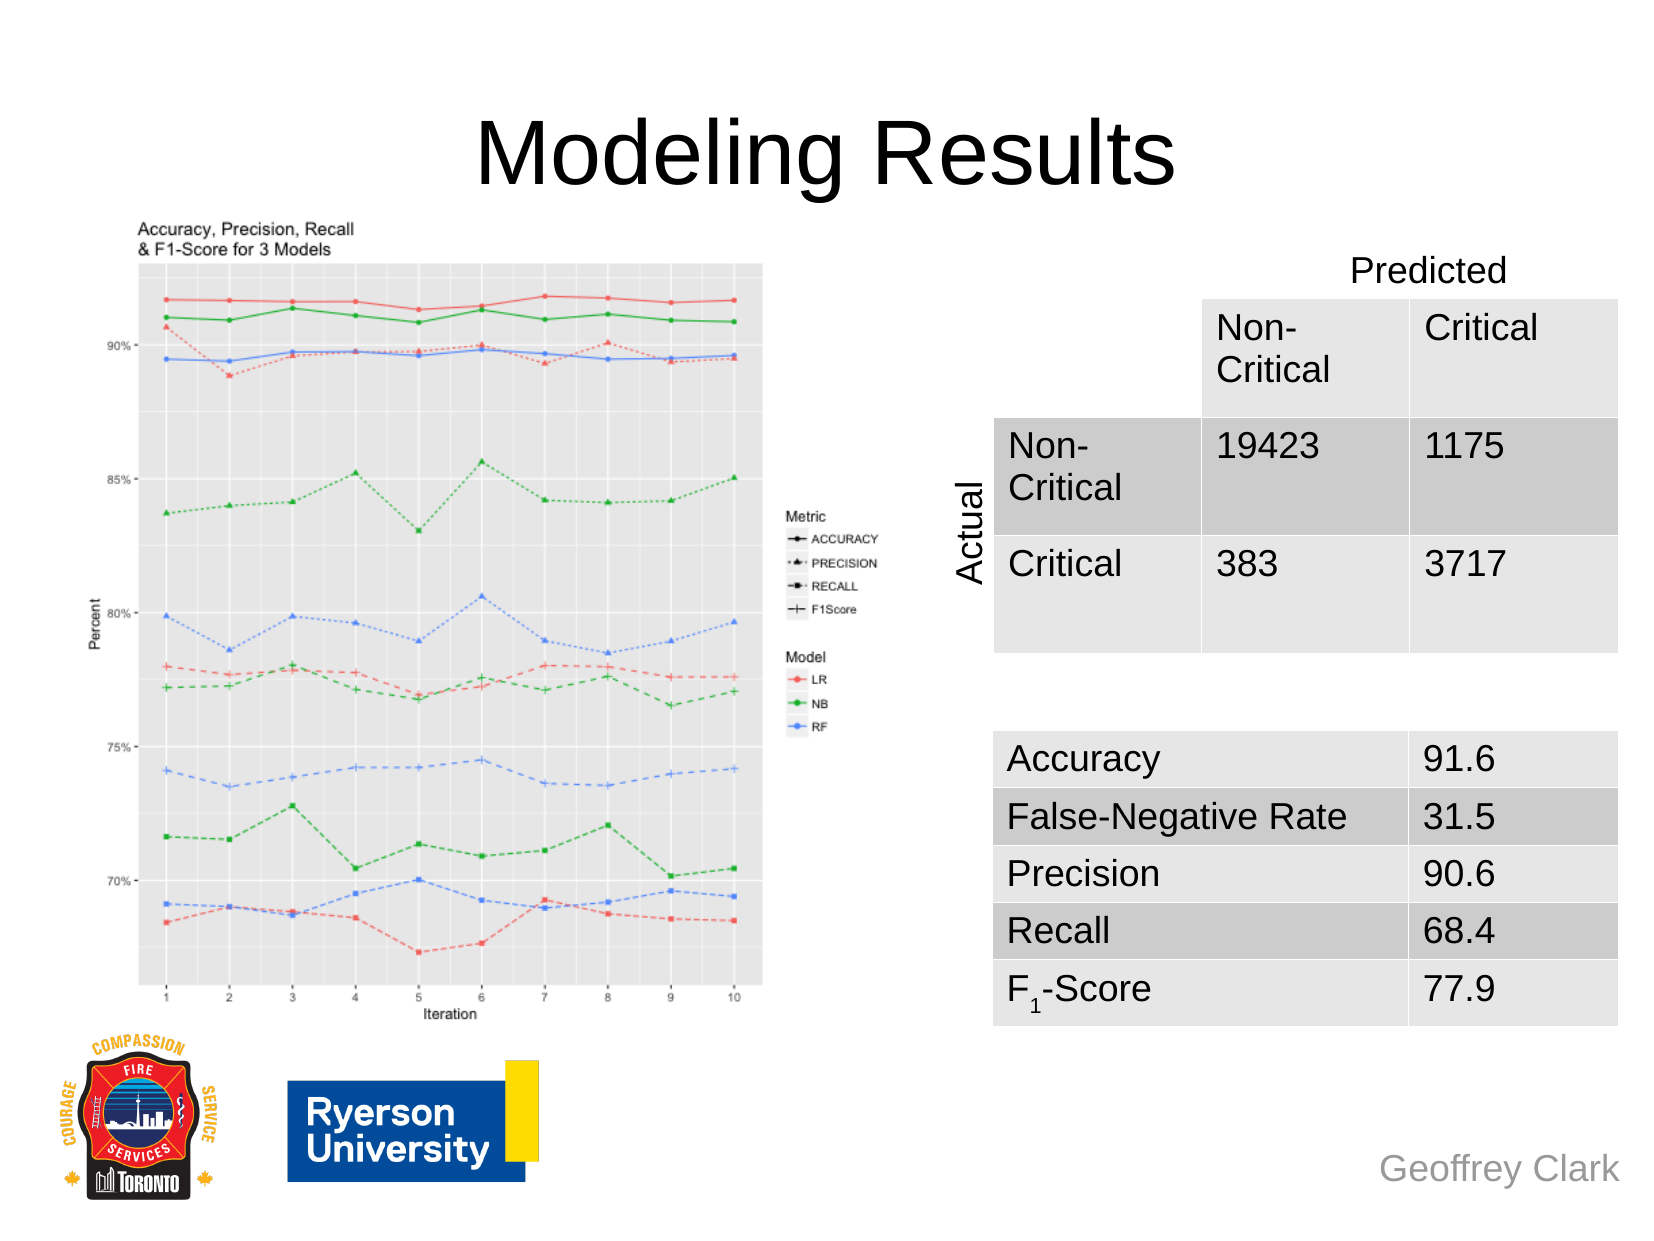

# Modeling Results
Predicted
| | Non-Critical | Critical |
| --- | --- | --- |
| Non-Critical | 19423 | 1175 |
| Critical | 383 | 3717 |
Actual
| Accuracy | 91.6 |
| --- | --- |
| False-Negative Rate | 31.5 |
| Precision | 90.6 |
| Recall | 68.4 |
| F1-Score | 77.9 |
Geoffrey Clark